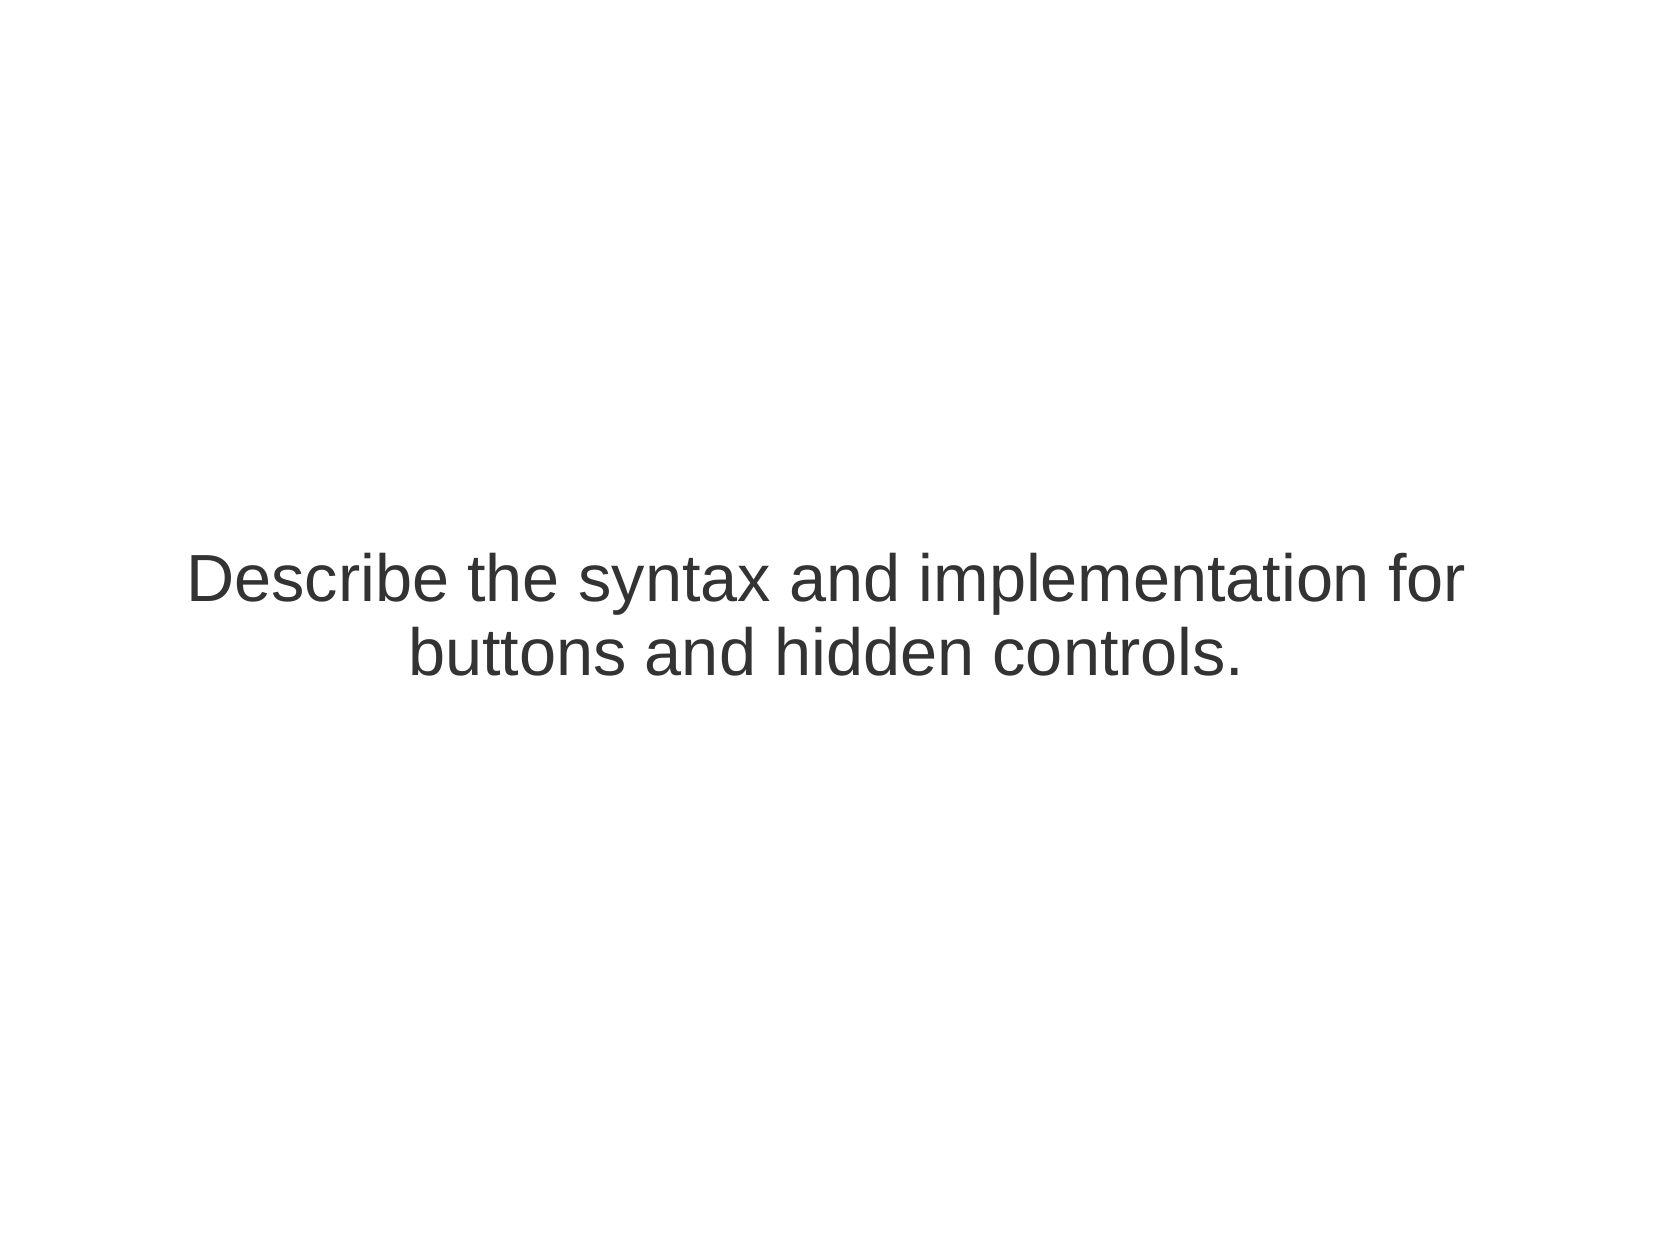

# Describe the syntax and implementation for buttons and hidden controls.